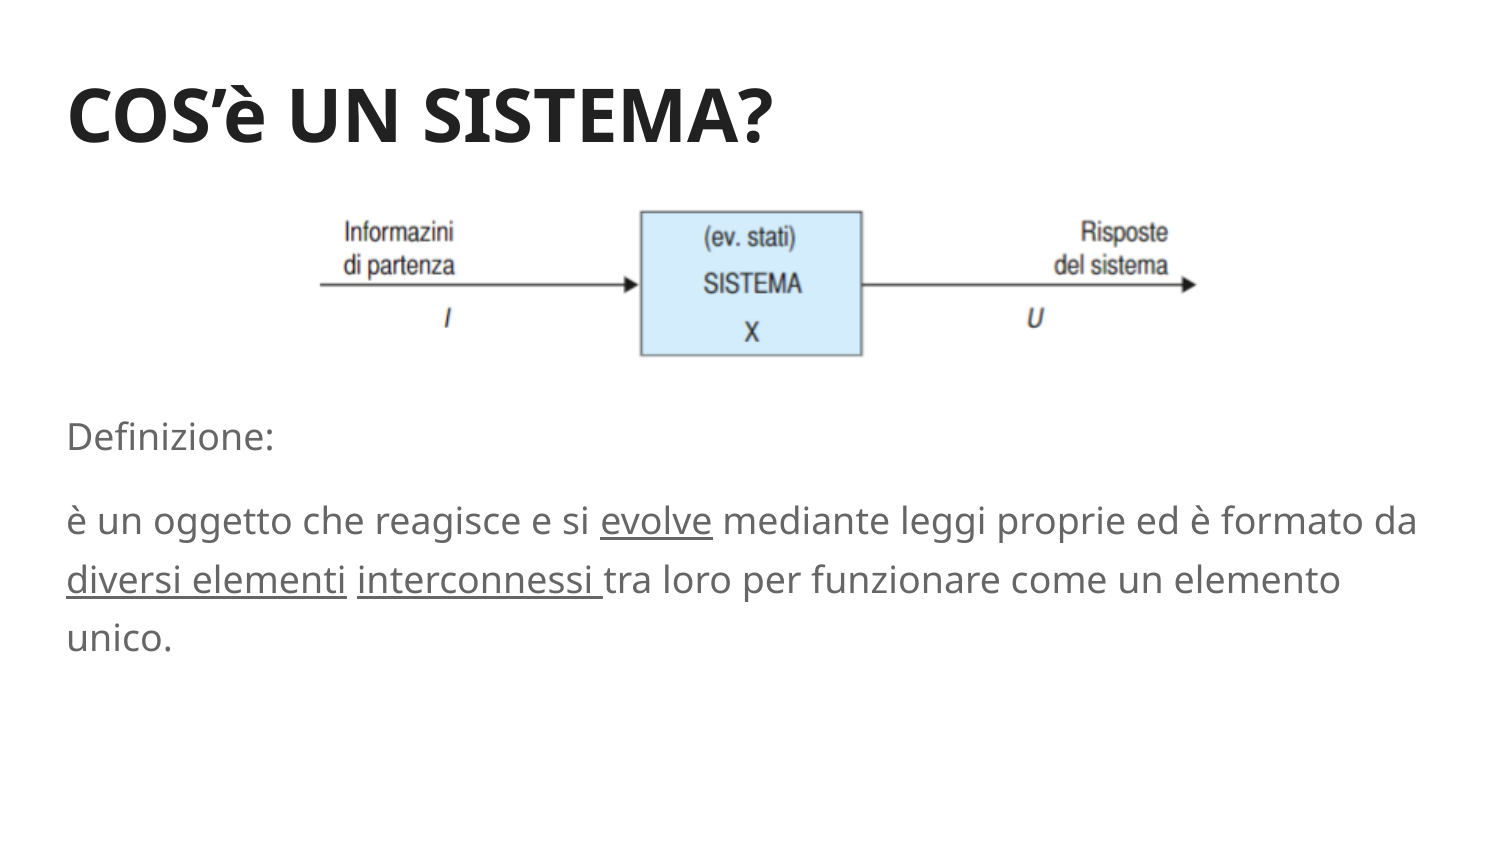

# COS’è UN SISTEMA?
Definizione:
è un oggetto che reagisce e si evolve mediante leggi proprie ed è formato da diversi elementi interconnessi tra loro per funzionare come un elemento unico.